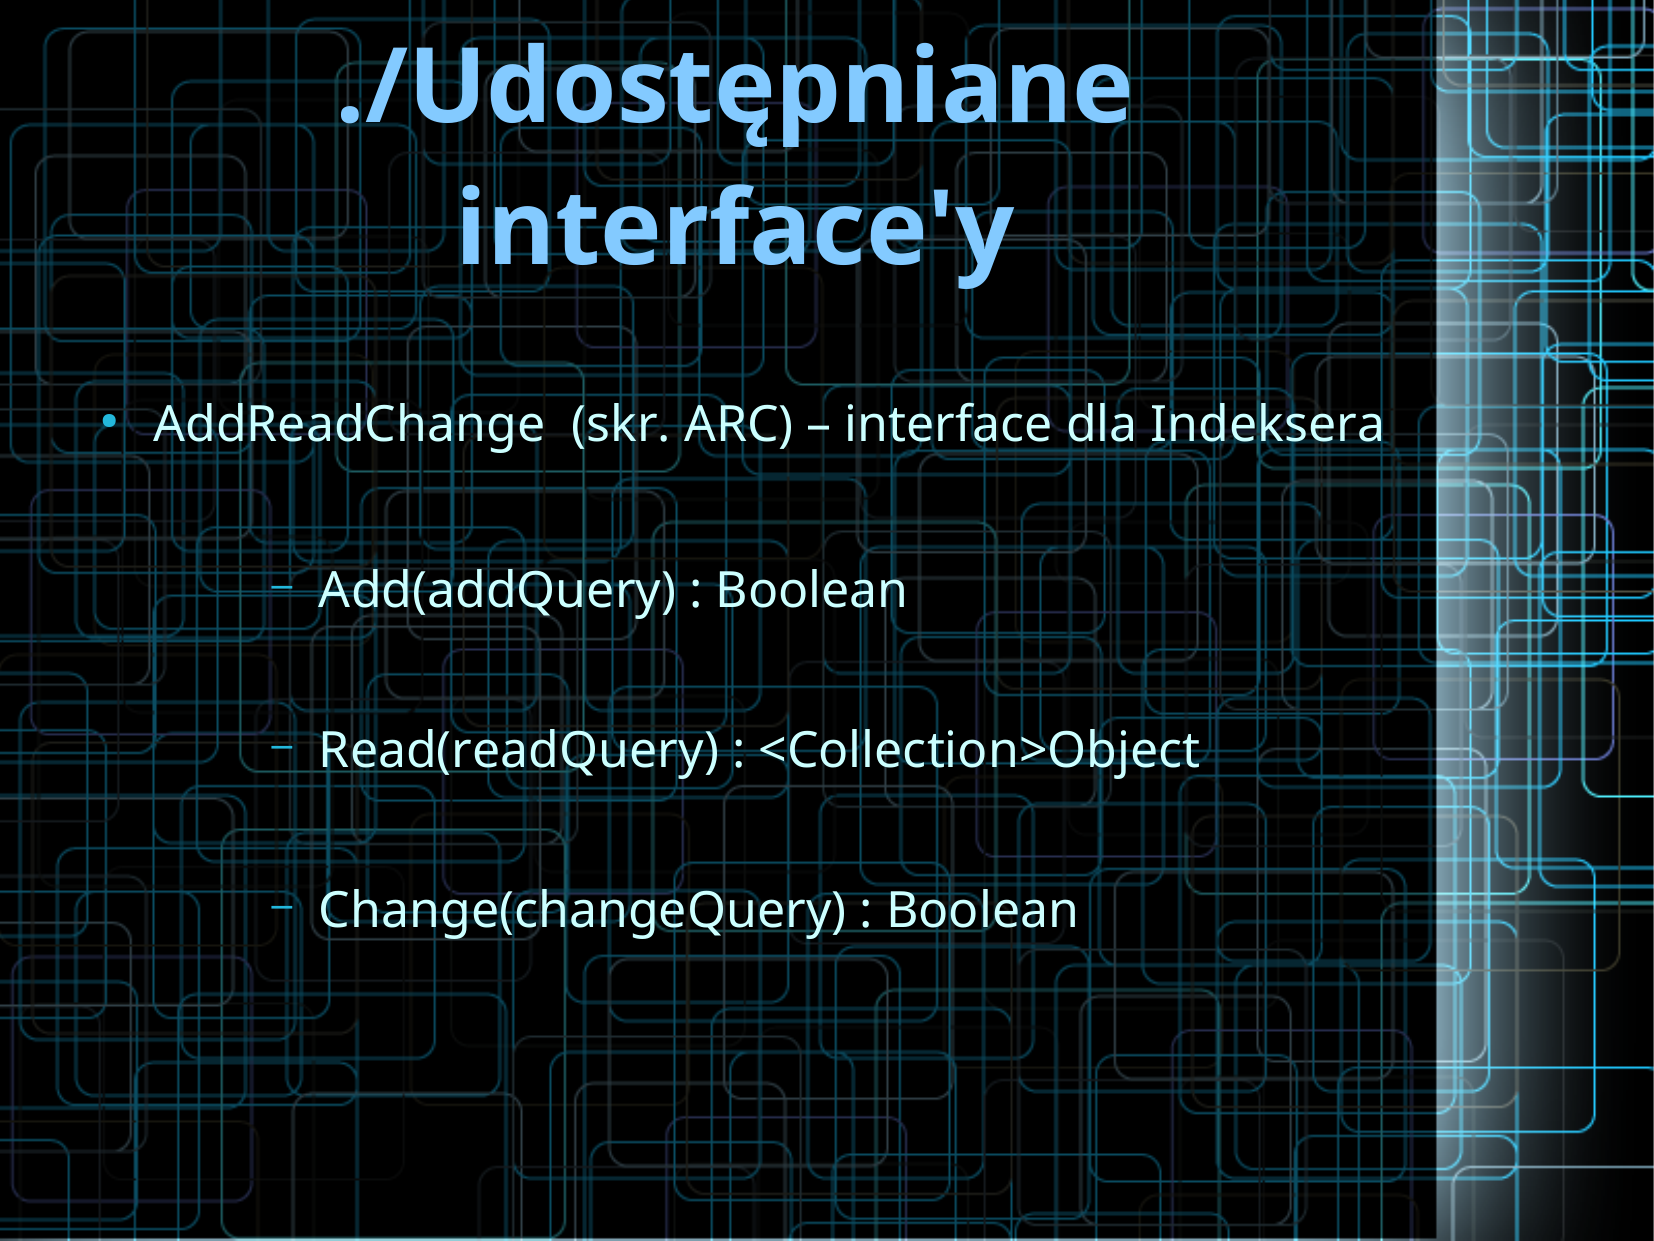

# ./Udostępniane interface'y
AddReadChange (skr. ARC) – interface dla Indeksera
Add(addQuery) : Boolean
Read(readQuery) : <Collection>Object
Change(changeQuery) : Boolean